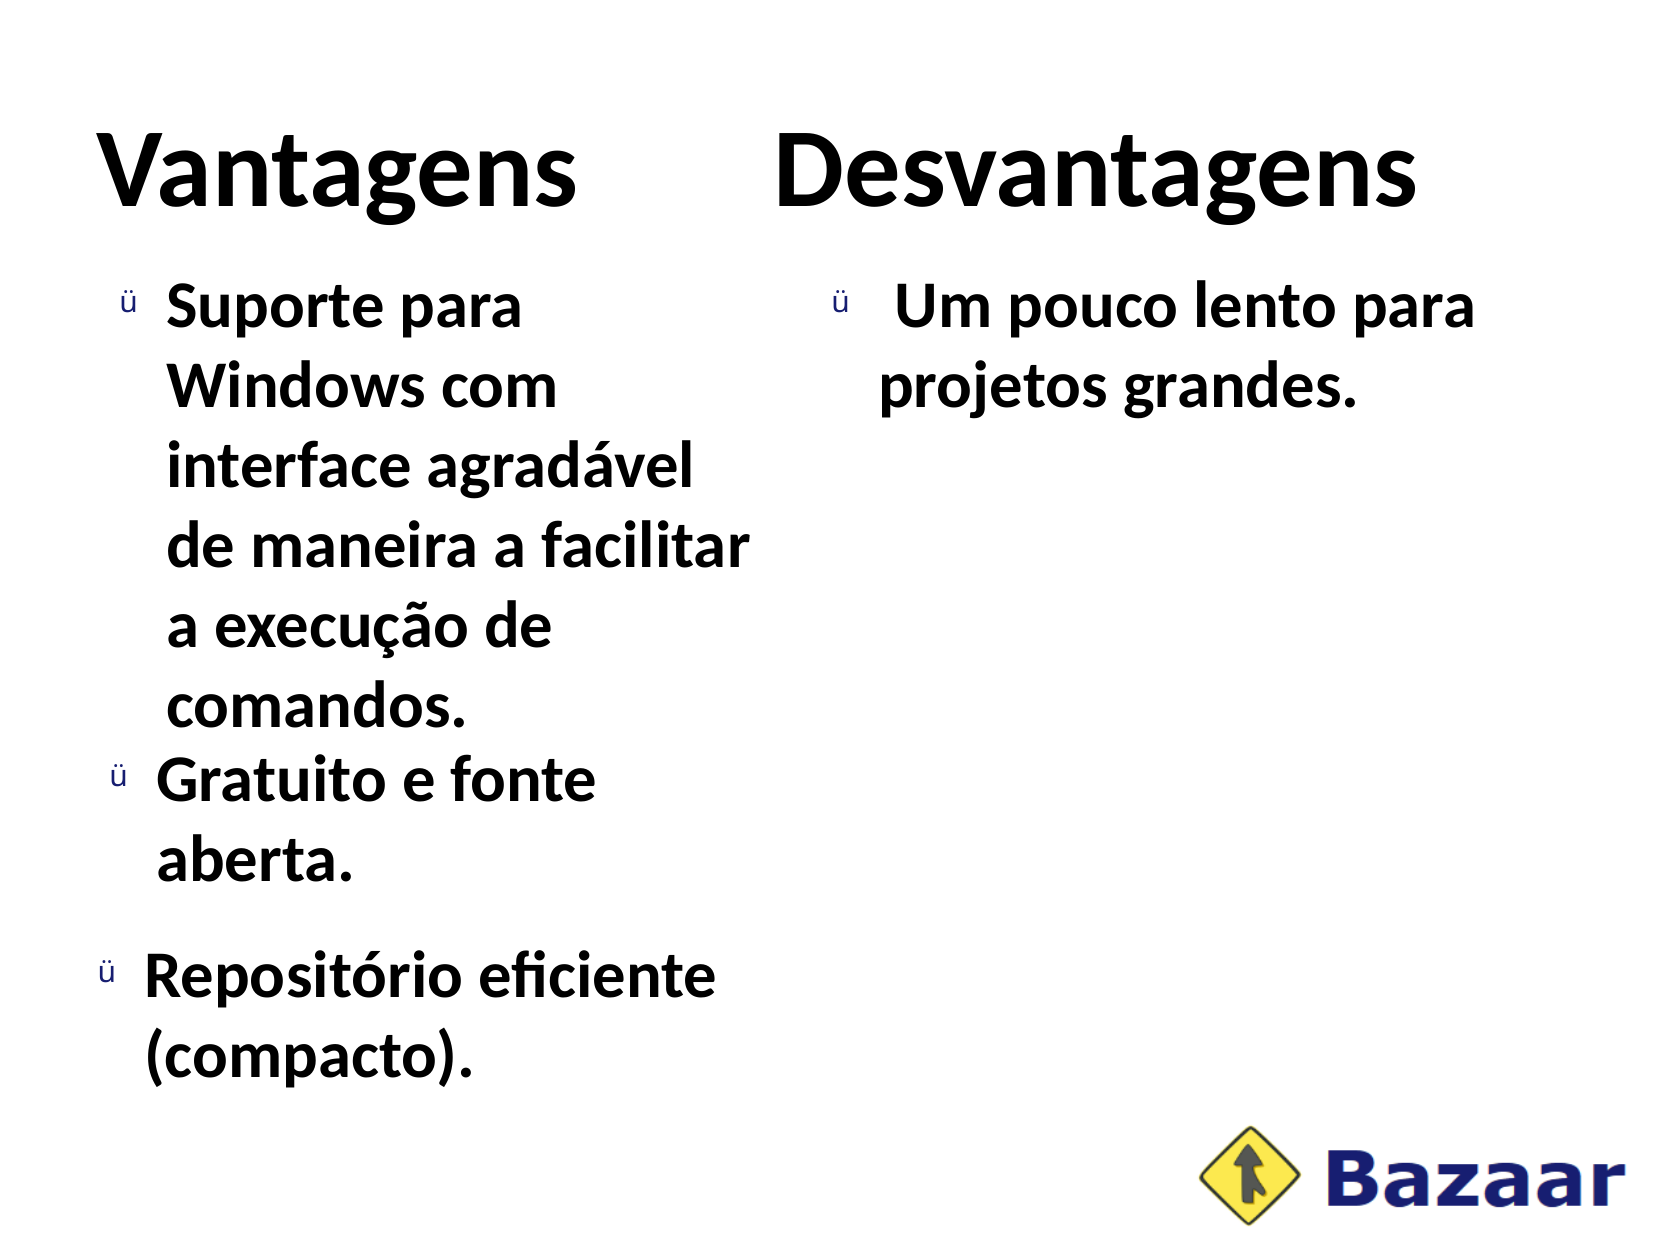

Vantagens
Desvantagens
Suporte para Windows com interface agradável de maneira a facilitar a execução de comandos.
 Um pouco lento para projetos grandes.
Gratuito e fonte aberta.
Repositório eficiente (compacto).